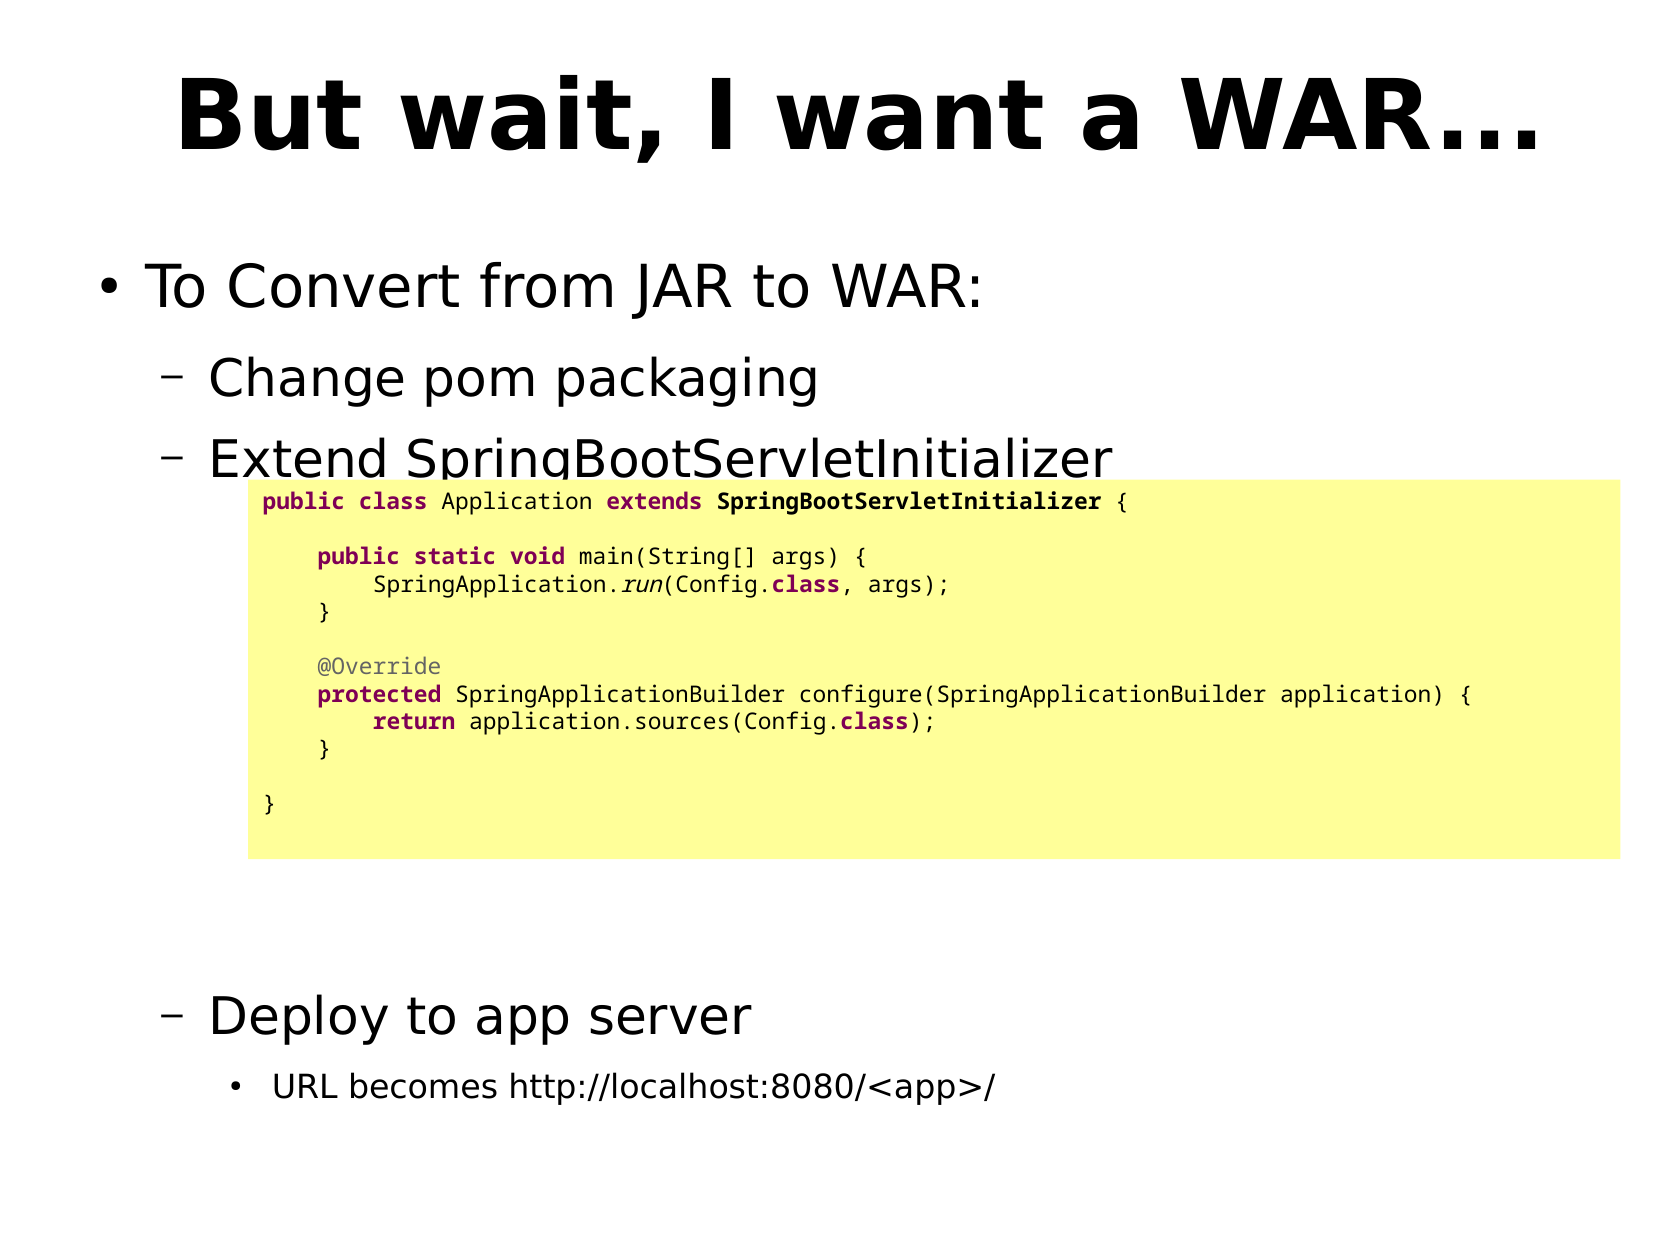

# But wait, I want a WAR...
To Convert from JAR to WAR:
Change pom packaging
Extend SpringBootServletInitializer
Deploy to app server
URL becomes http://localhost:8080/<app>/
public class Application extends SpringBootServletInitializer {
 public static void main(String[] args) {
 SpringApplication.run(Config.class, args);
 }
 @Override
 protected SpringApplicationBuilder configure(SpringApplicationBuilder application) {
 return application.sources(Config.class);
 }
}